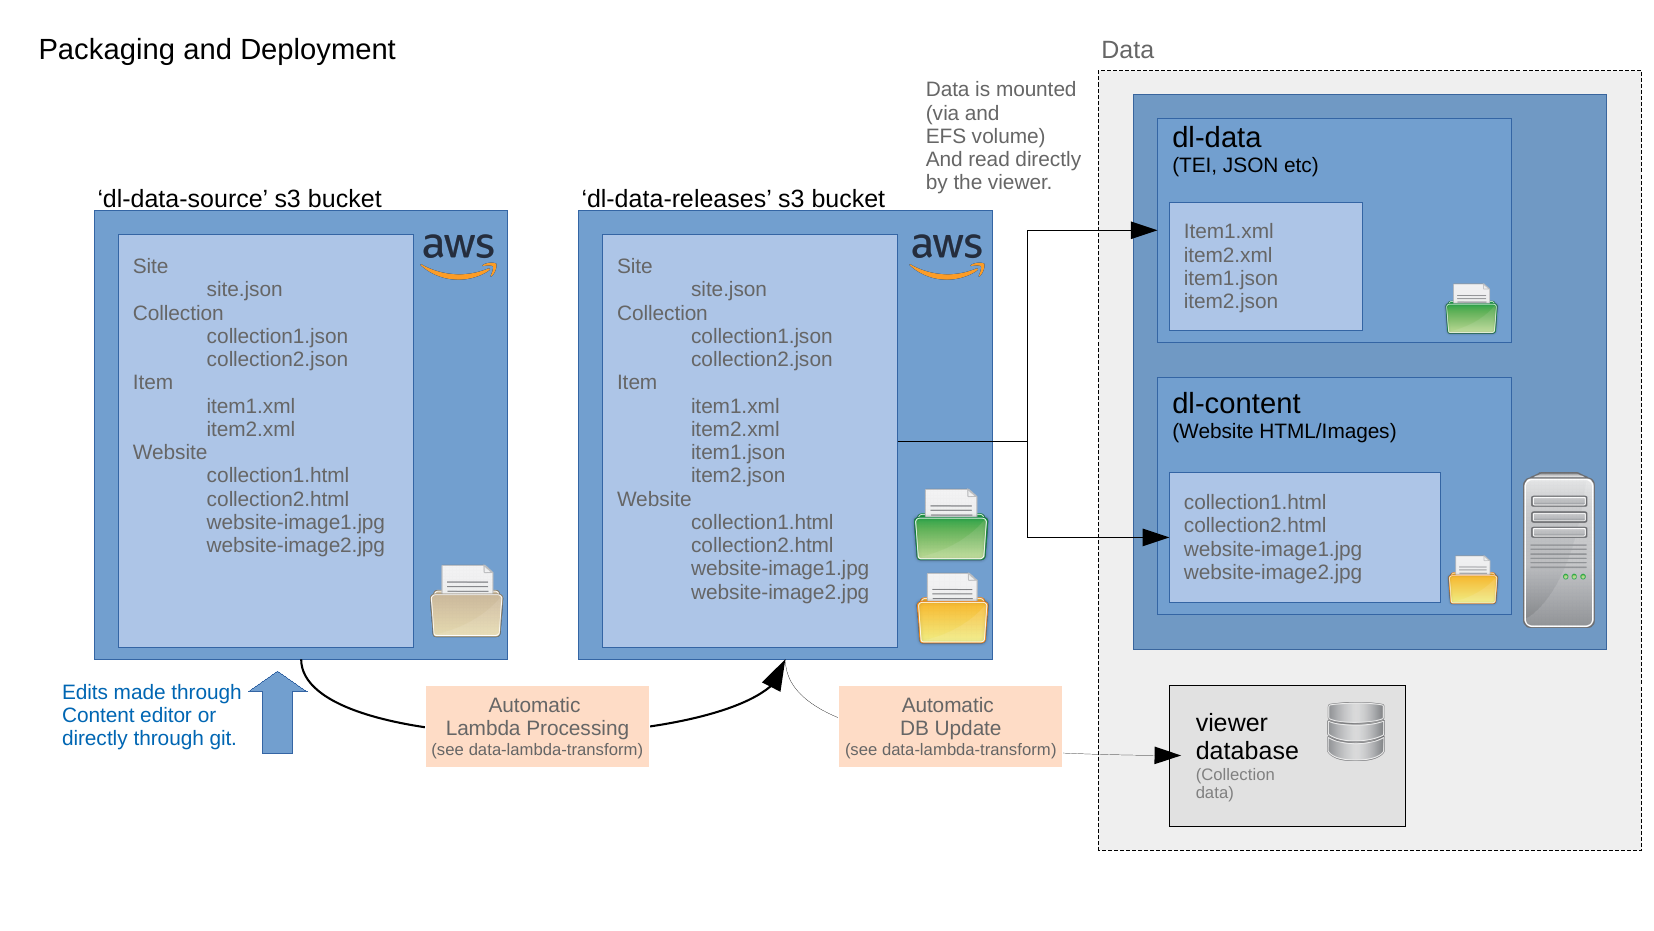

Packaging and Deployment
Data
Data is mounted
(via and
EFS volume)
And read directly
by the viewer.
dl-data
(TEI, JSON etc)
‘dl-data-source’ s3 bucket
‘dl-data-releases’ s3 bucket
Item1.xml
item2.xml
item1.json
item2.json
Site
	site.json
Collection
	collection1.json
	collection2.json
Item
	item1.xml
	item2.xml
Website
	collection1.html
	collection2.html
	website-image1.jpg
	website-image2.jpg
Site
	site.json
Collection
	collection1.json
	collection2.json
Item
	item1.xml
	item2.xml
	item1.json
	item2.json
Website
	collection1.html
	collection2.html
	website-image1.jpg
	website-image2.jpg
dl-content
(Website HTML/Images)
collection1.html
collection2.html
website-image1.jpg
website-image2.jpg
Edits made through
Content editor or
directly through git.
Automatic
Lambda Processing
(see data-lambda-transform)
Automatic
DB Update
(see data-lambda-transform)
viewer
database
(Collection
data)